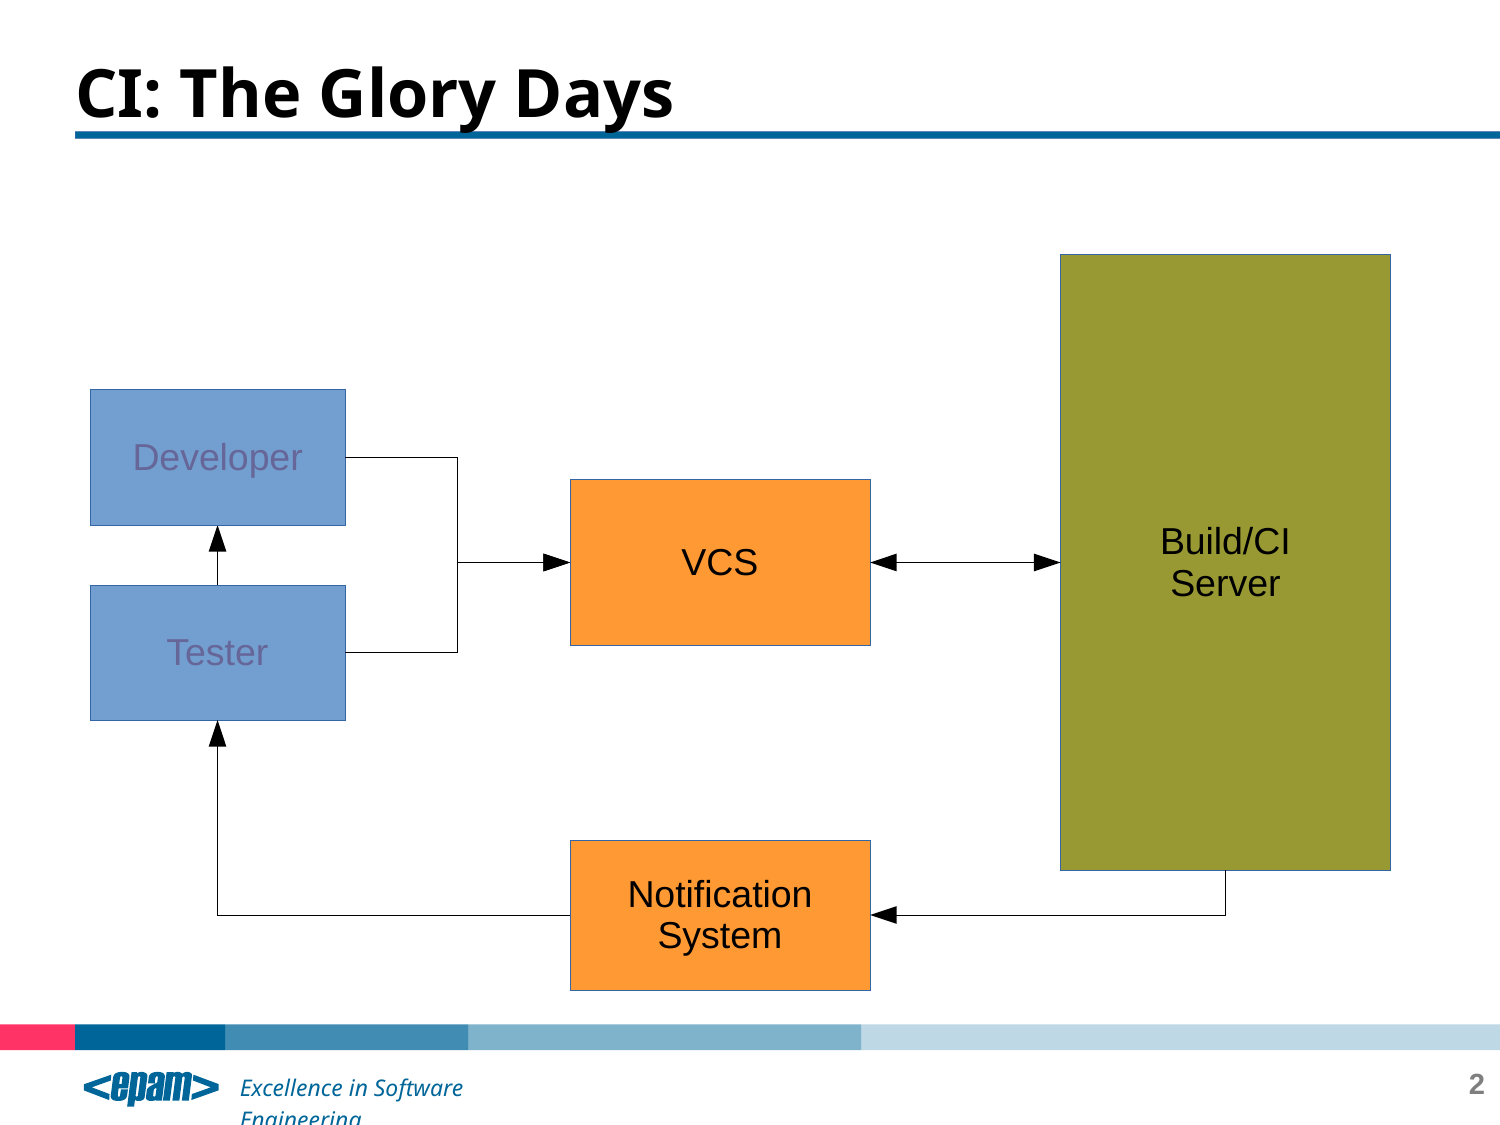

# CI: The Glory Days
Build/CI
Server
Developer
VCS
Tester
Notification
System